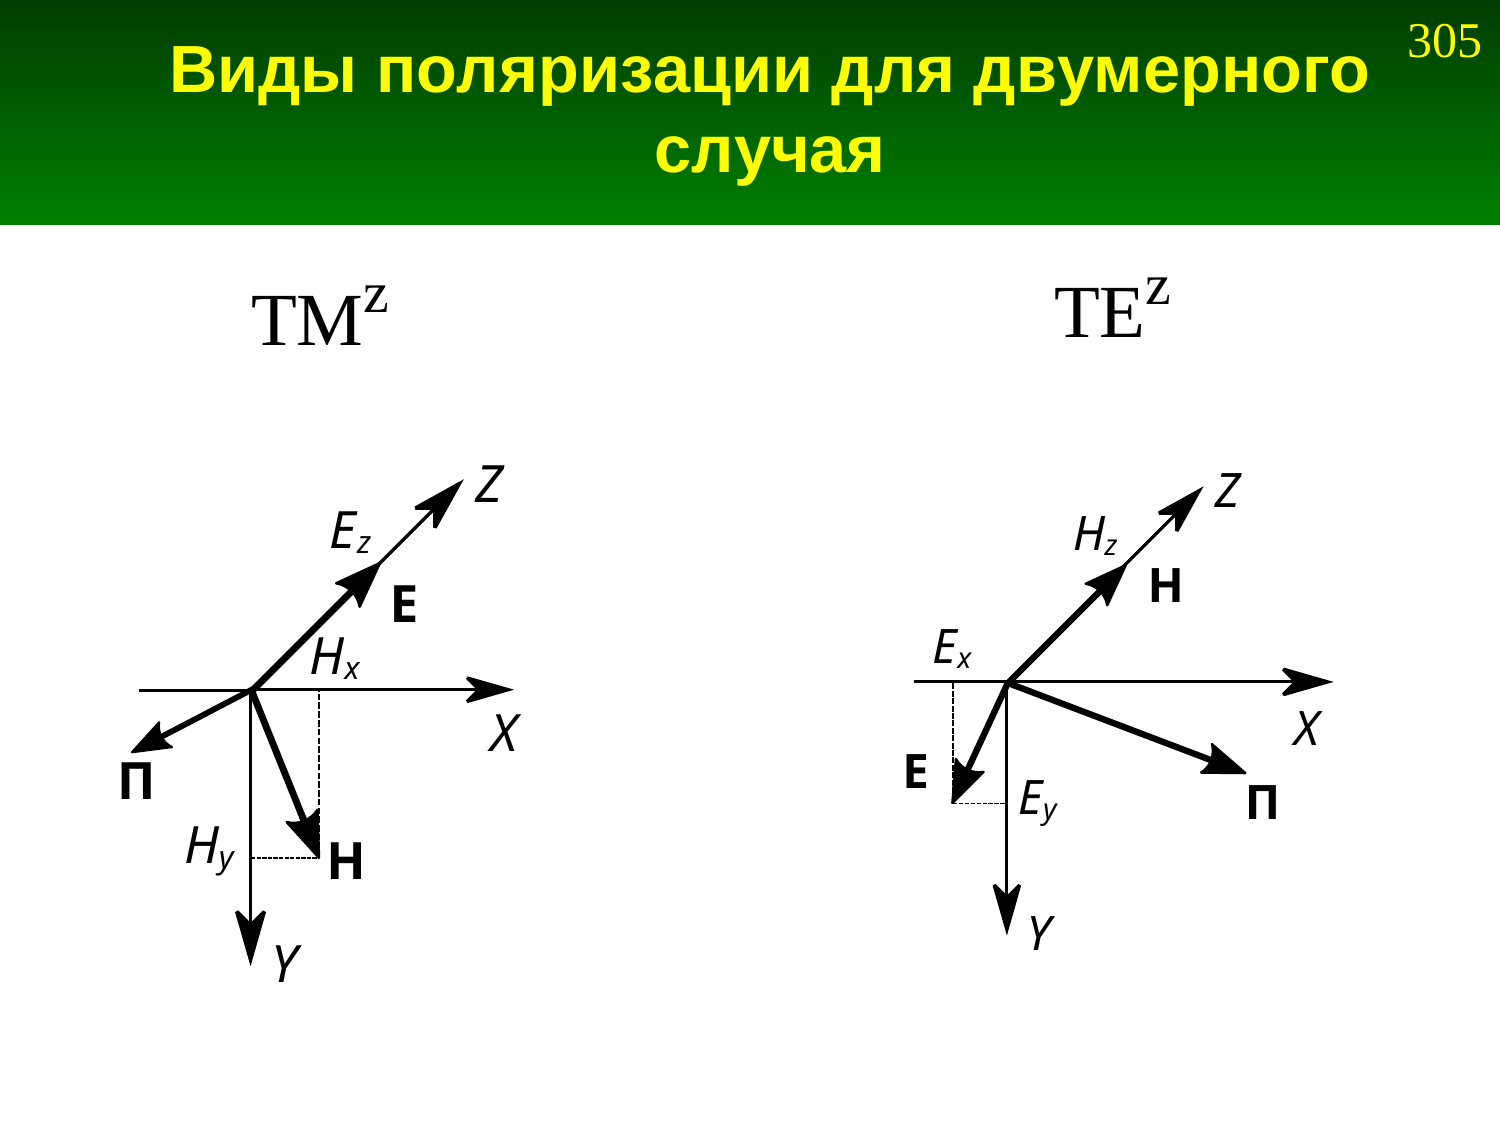

# Виды поляризации для двумерного случая
TEz
TMz